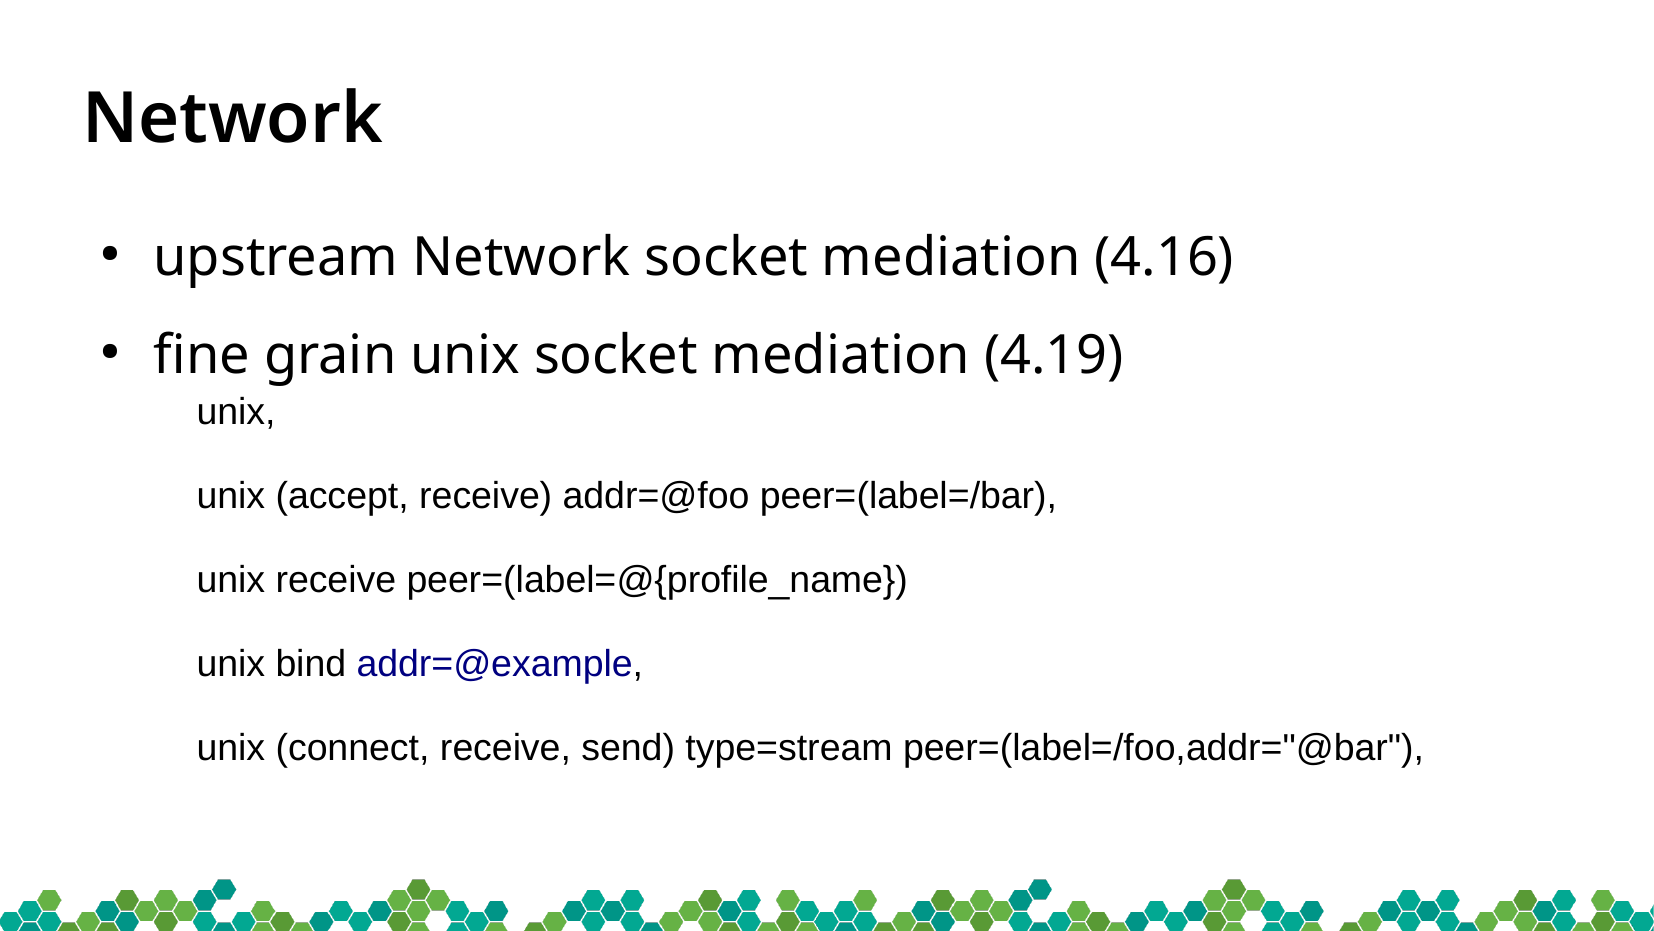

# Network
upstream Network socket mediation (4.16)
fine grain unix socket mediation (4.19)
unix,
unix (accept, receive) addr=@foo peer=(label=/bar),
unix receive peer=(label=@{profile_name})
unix bind addr=@example,
unix (connect, receive, send) type=stream peer=(label=/foo,addr="@bar"),